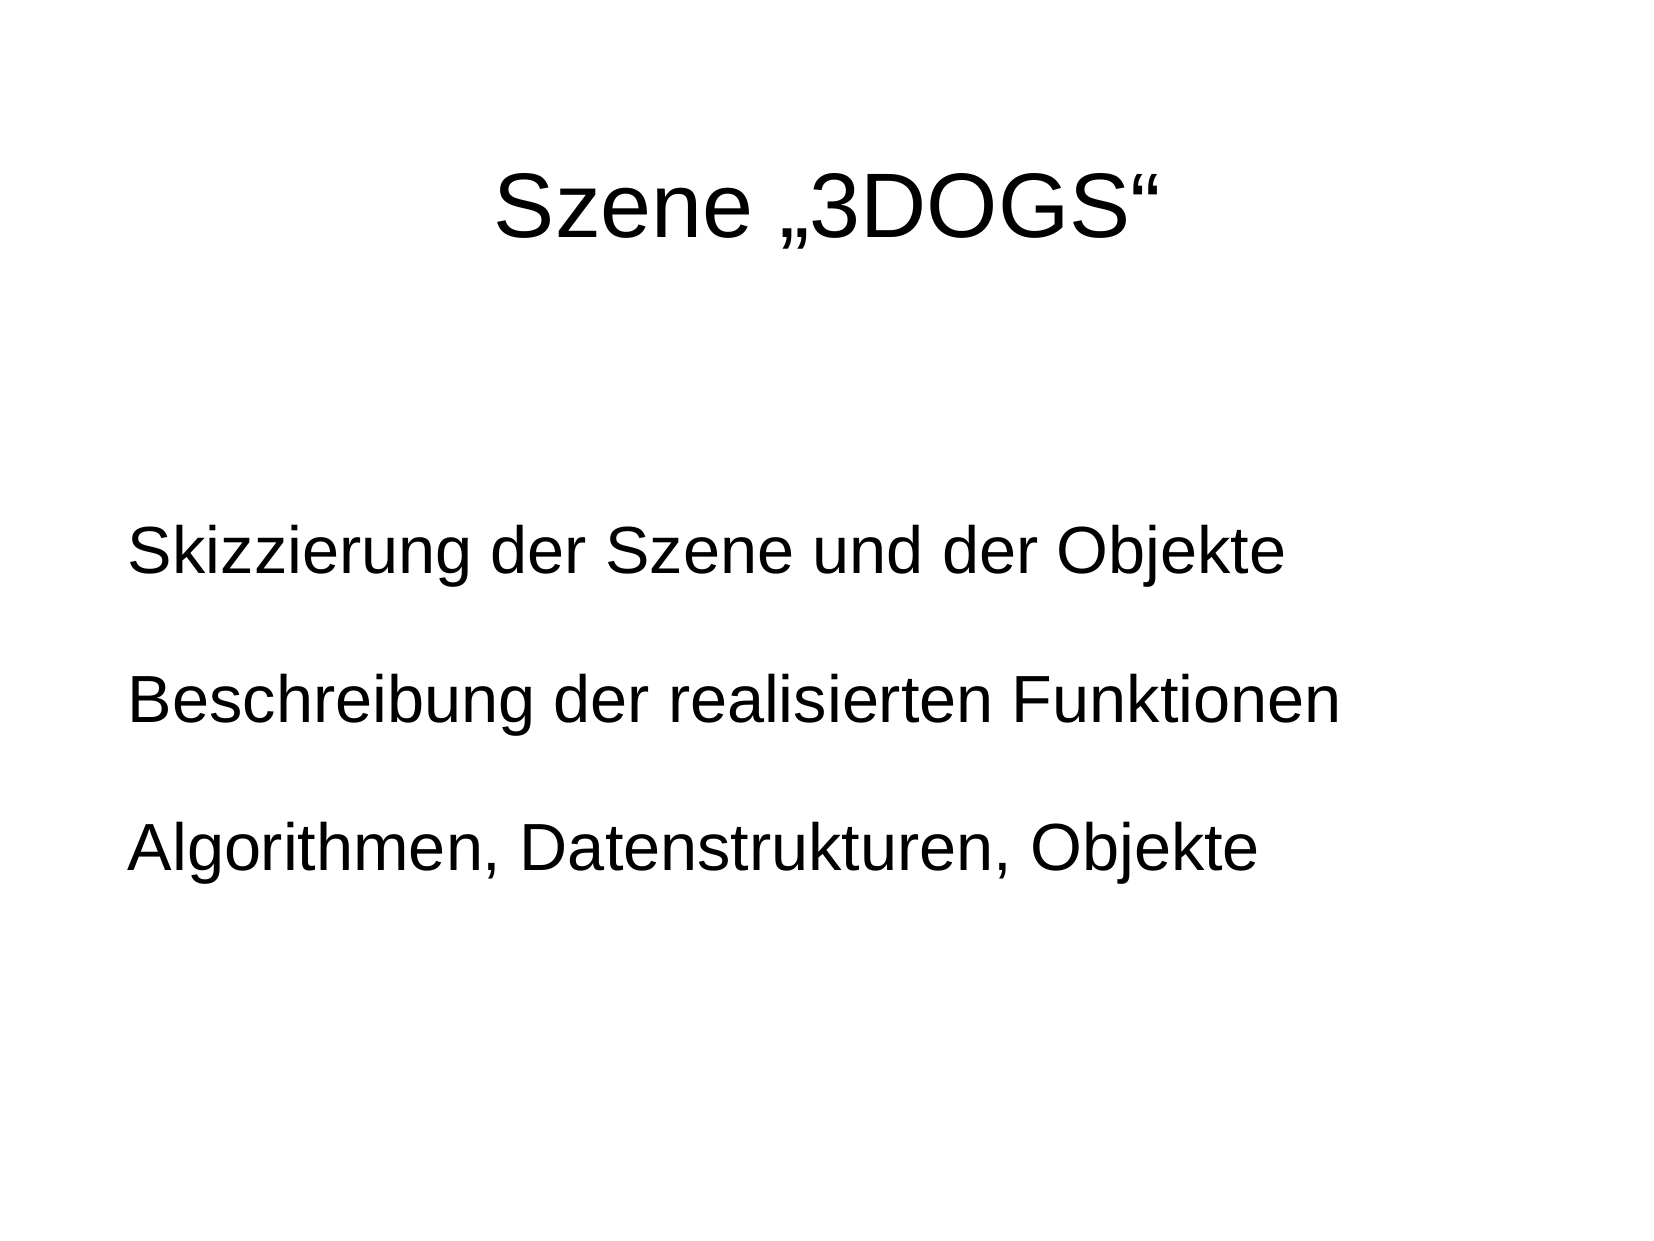

# Szene „3DOGS“
Skizzierung der Szene und der Objekte
Beschreibung der realisierten Funktionen
Algorithmen, Datenstrukturen, Objekte